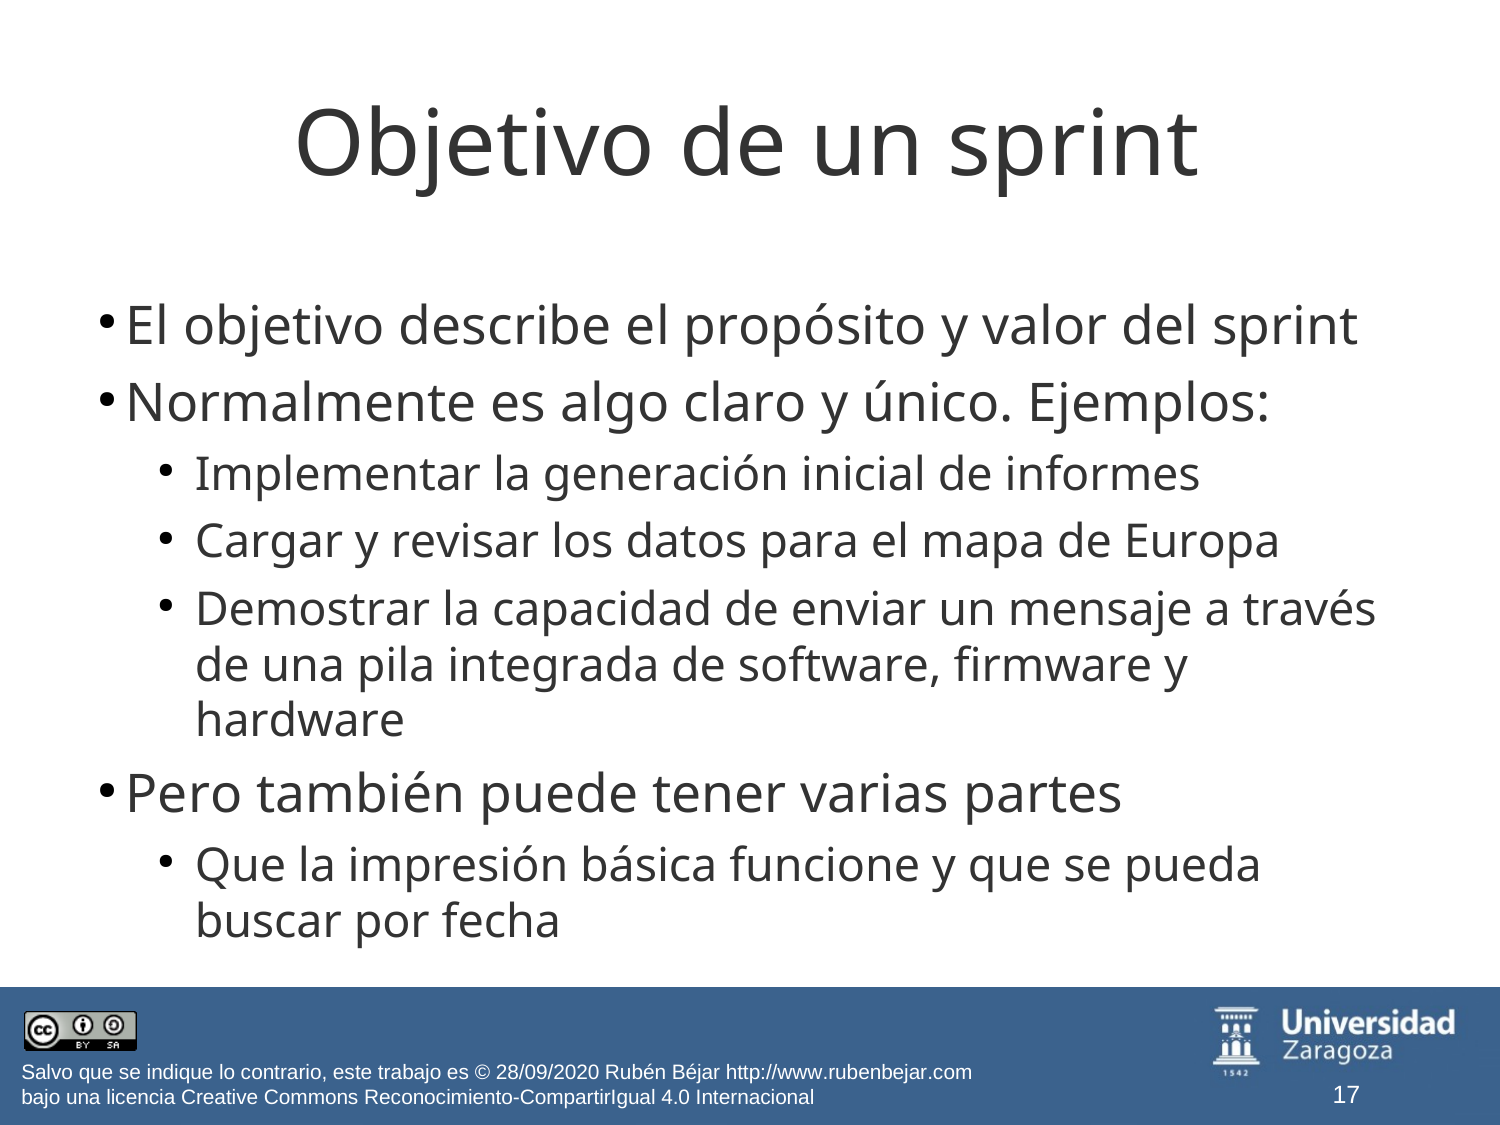

# Objetivo de un sprint
El objetivo describe el propósito y valor del sprint
Normalmente es algo claro y único. Ejemplos:
Implementar la generación inicial de informes
Cargar y revisar los datos para el mapa de Europa
Demostrar la capacidad de enviar un mensaje a través de una pila integrada de software, firmware y hardware
Pero también puede tener varias partes
Que la impresión básica funcione y que se pueda buscar por fecha